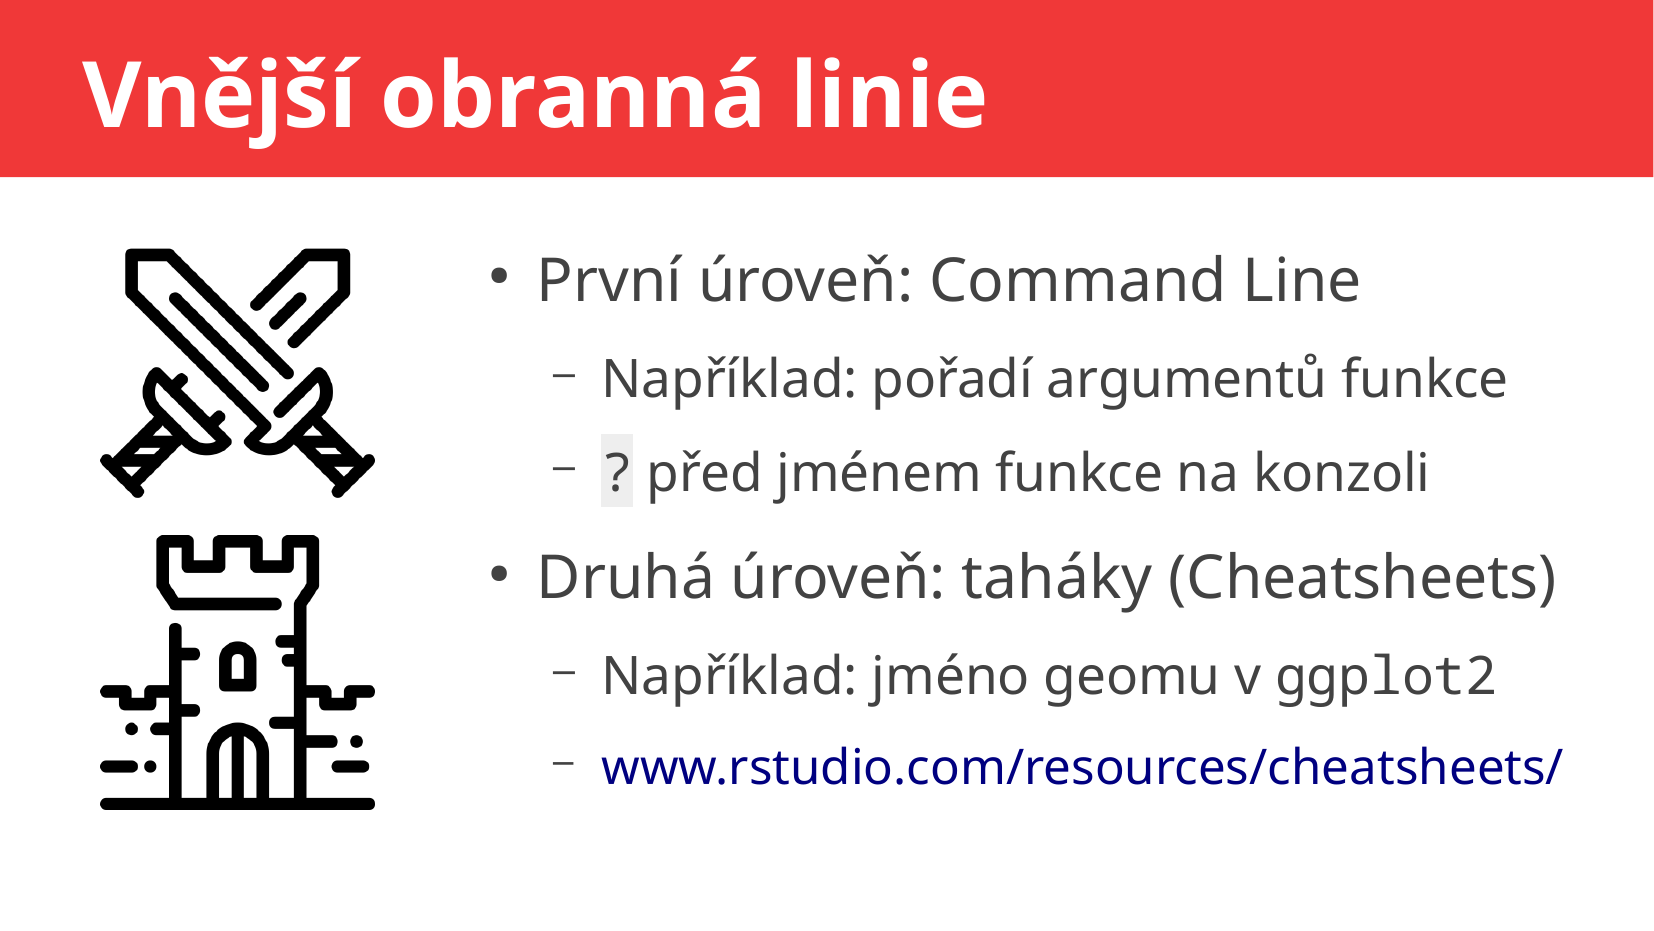

# Vnější obranná linie
První úroveň: Command Line
Například: pořadí argumentů funkce
? před jménem funkce na konzoli
Druhá úroveň: taháky (Cheatsheets)
Například: jméno geomu v ggplot2
www.rstudio.com/resources/cheatsheets/